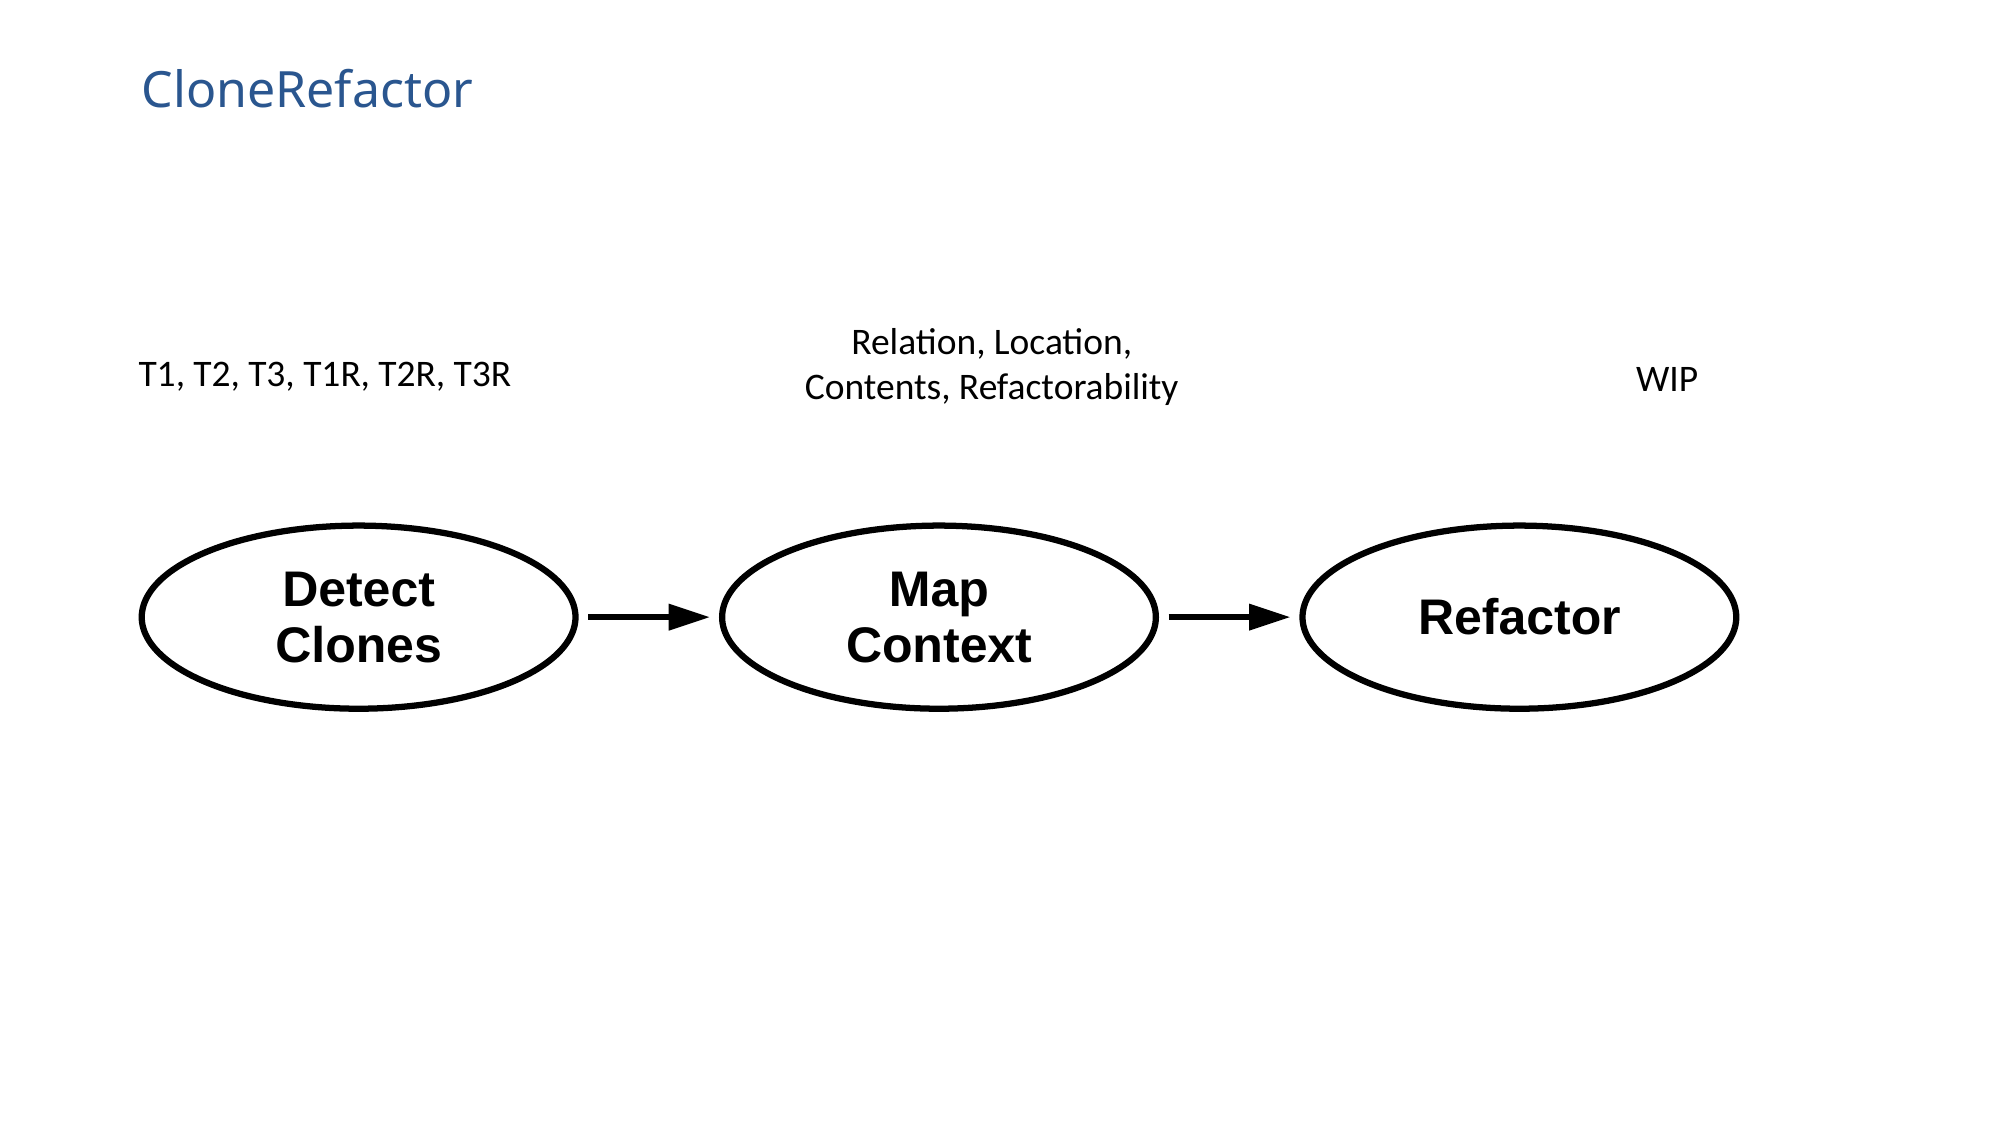

CloneRefactor
Relation, Location, Contents, Refactorability
T1, T2, T3, T1R, T2R, T3R
WIP
Detect Clones
Map Context
Refactor